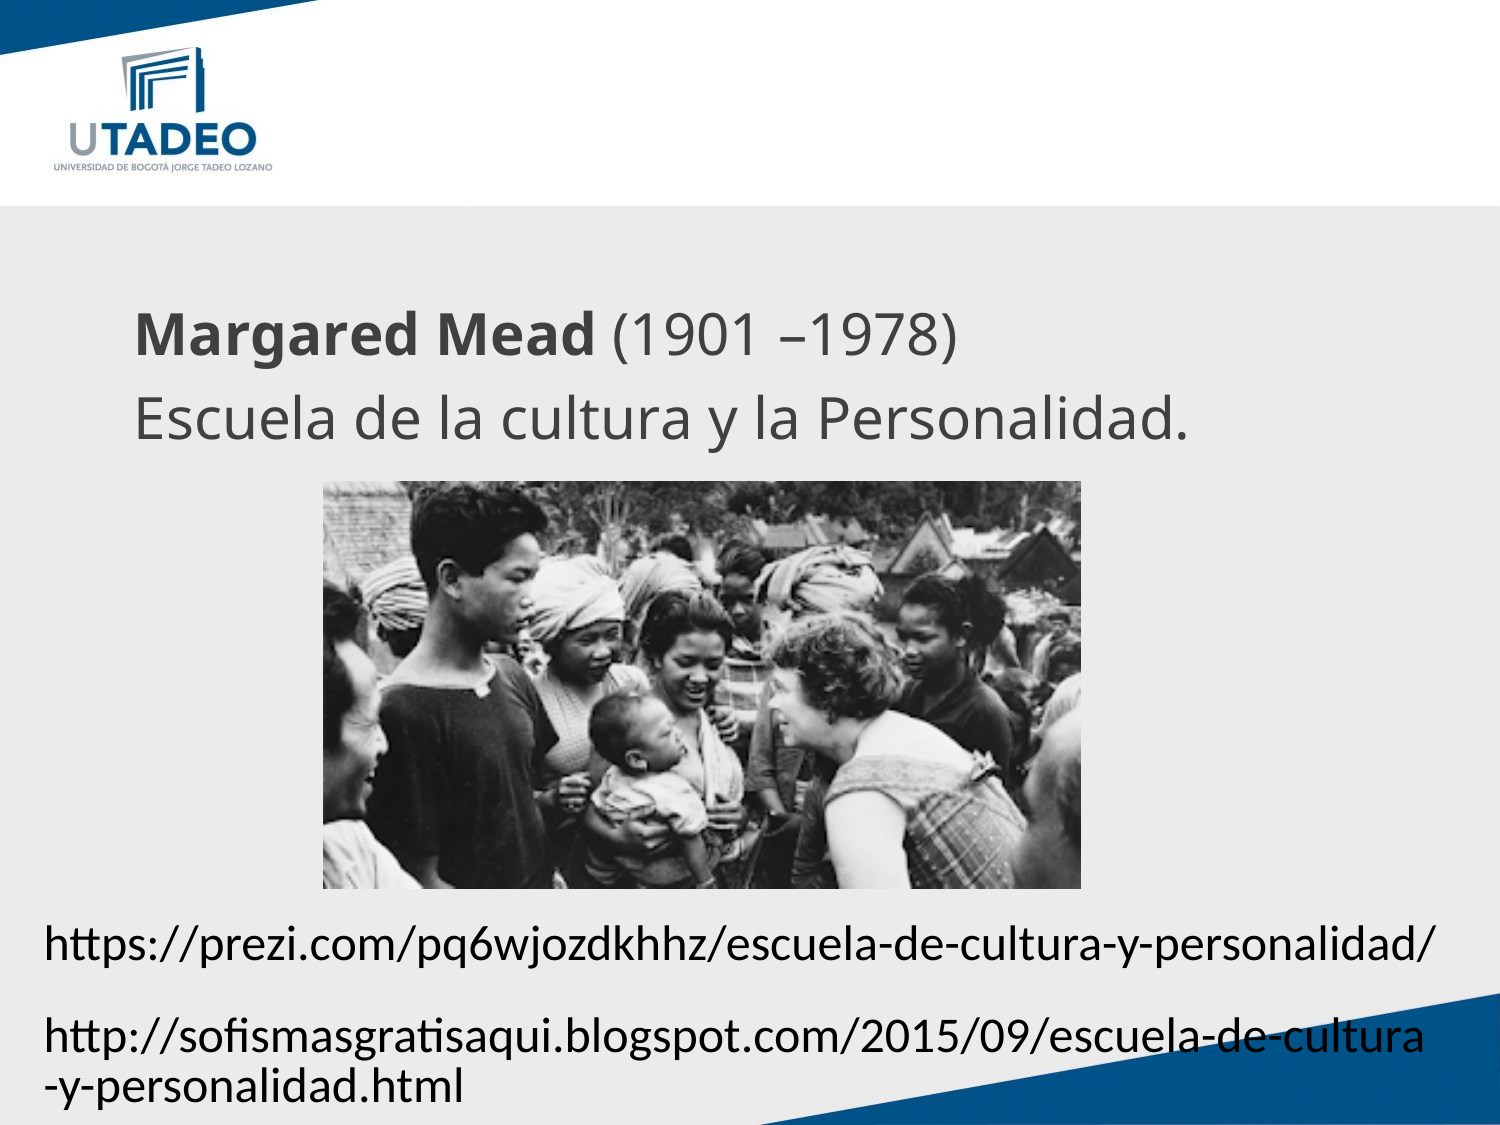

#
Margared Mead (1901 –1978)
Escuela de la cultura y la Personalidad.
https://prezi.com/pq6wjozdkhhz/escuela-de-cultura-y-personalidad/
http://sofismasgratisaqui.blogspot.com/2015/09/escuela-de-cultura-y-personalidad.html